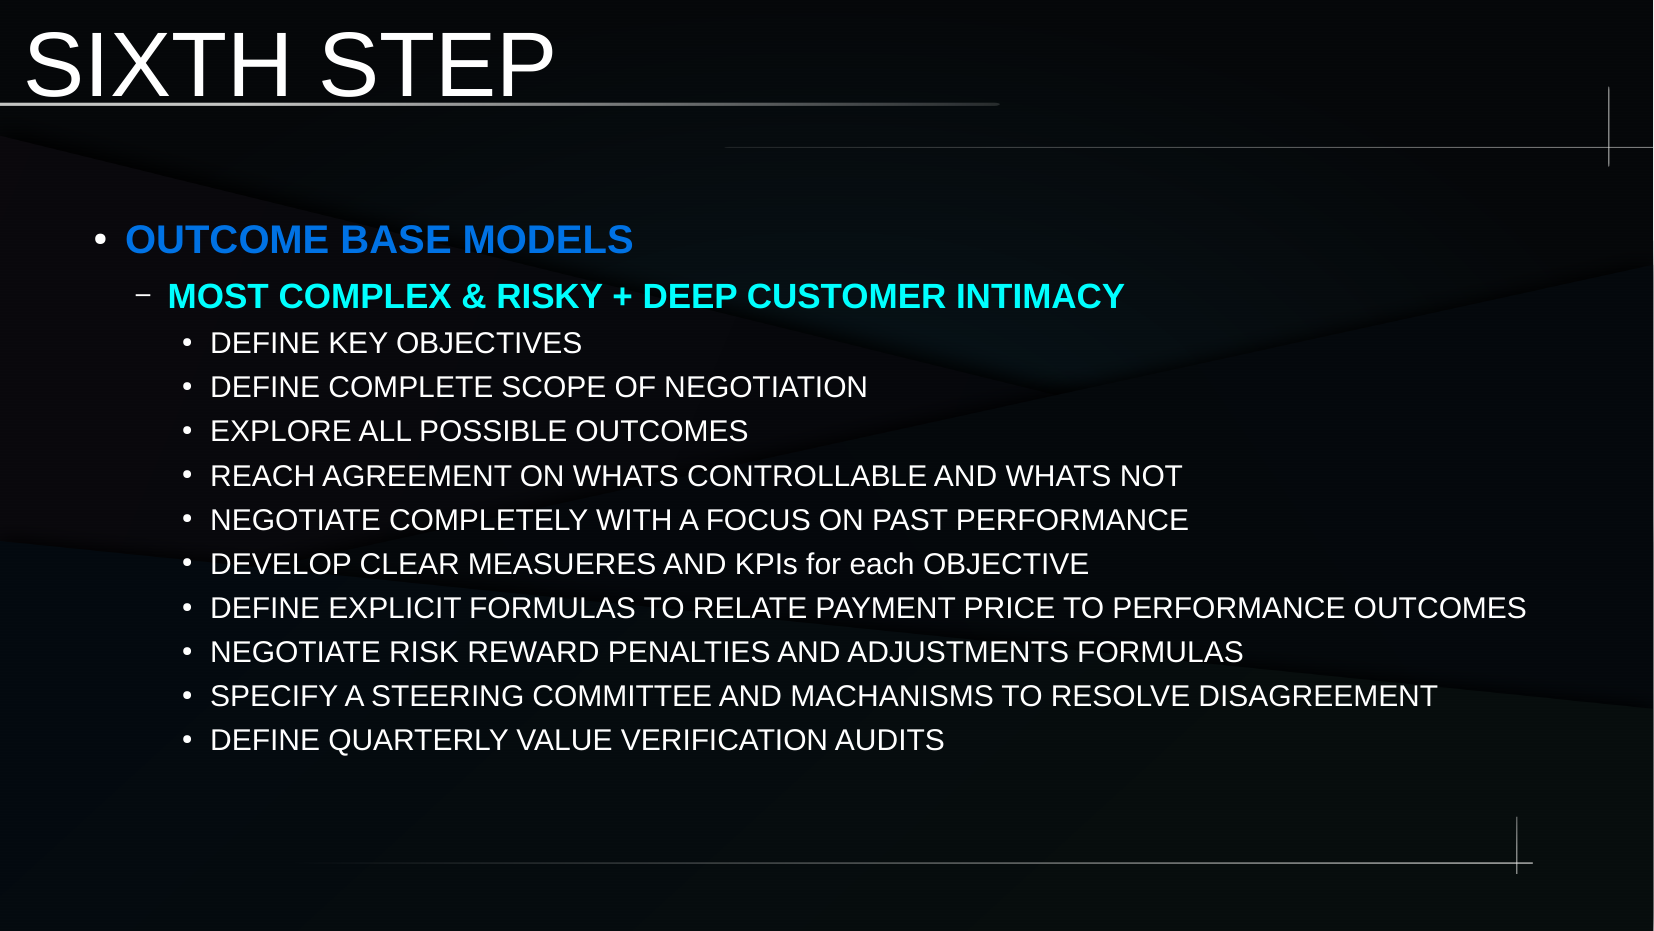

# SIXTH STEP
OUTCOME BASE MODELS
MOST COMPLEX & RISKY + DEEP CUSTOMER INTIMACY
DEFINE KEY OBJECTIVES
DEFINE COMPLETE SCOPE OF NEGOTIATION
EXPLORE ALL POSSIBLE OUTCOMES
REACH AGREEMENT ON WHATS CONTROLLABLE AND WHATS NOT
NEGOTIATE COMPLETELY WITH A FOCUS ON PAST PERFORMANCE
DEVELOP CLEAR MEASUERES AND KPIs for each OBJECTIVE
DEFINE EXPLICIT FORMULAS TO RELATE PAYMENT PRICE TO PERFORMANCE OUTCOMES
NEGOTIATE RISK REWARD PENALTIES AND ADJUSTMENTS FORMULAS
SPECIFY A STEERING COMMITTEE AND MACHANISMS TO RESOLVE DISAGREEMENT
DEFINE QUARTERLY VALUE VERIFICATION AUDITS